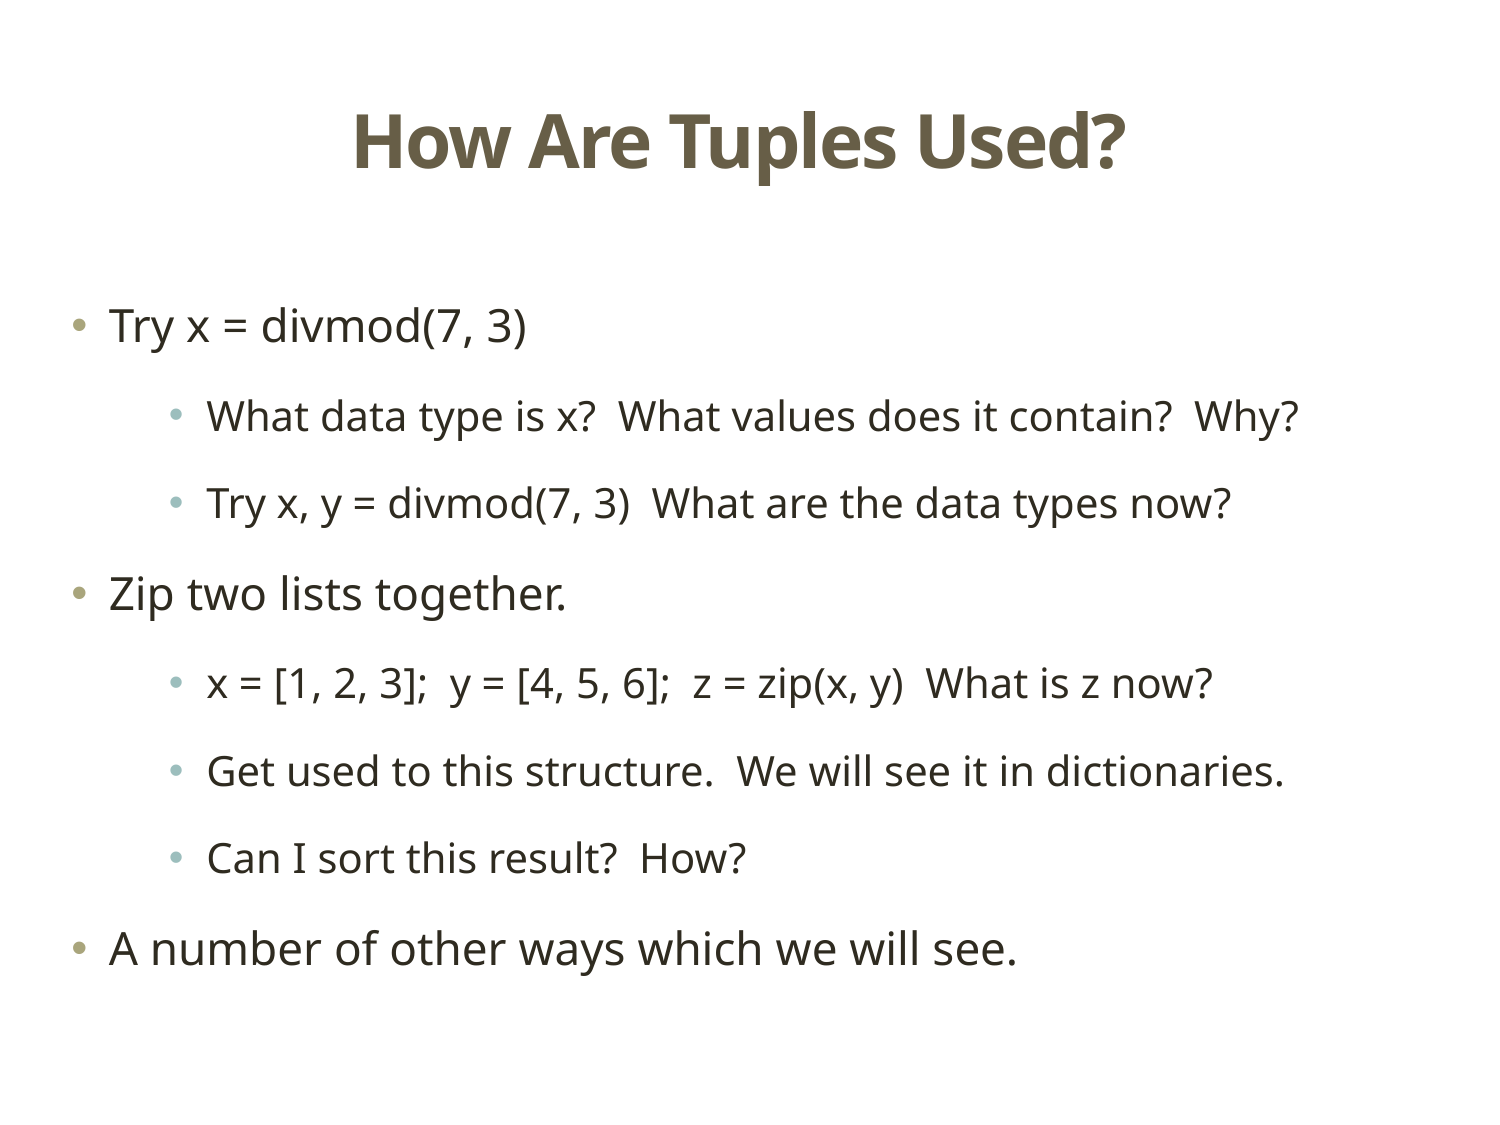

# How Are Tuples Used?
Try x = divmod(7, 3)
What data type is x? What values does it contain? Why?
Try x, y = divmod(7, 3) What are the data types now?
Zip two lists together.
x = [1, 2, 3]; y = [4, 5, 6]; z = zip(x, y) What is z now?
Get used to this structure. We will see it in dictionaries.
Can I sort this result? How?
A number of other ways which we will see.